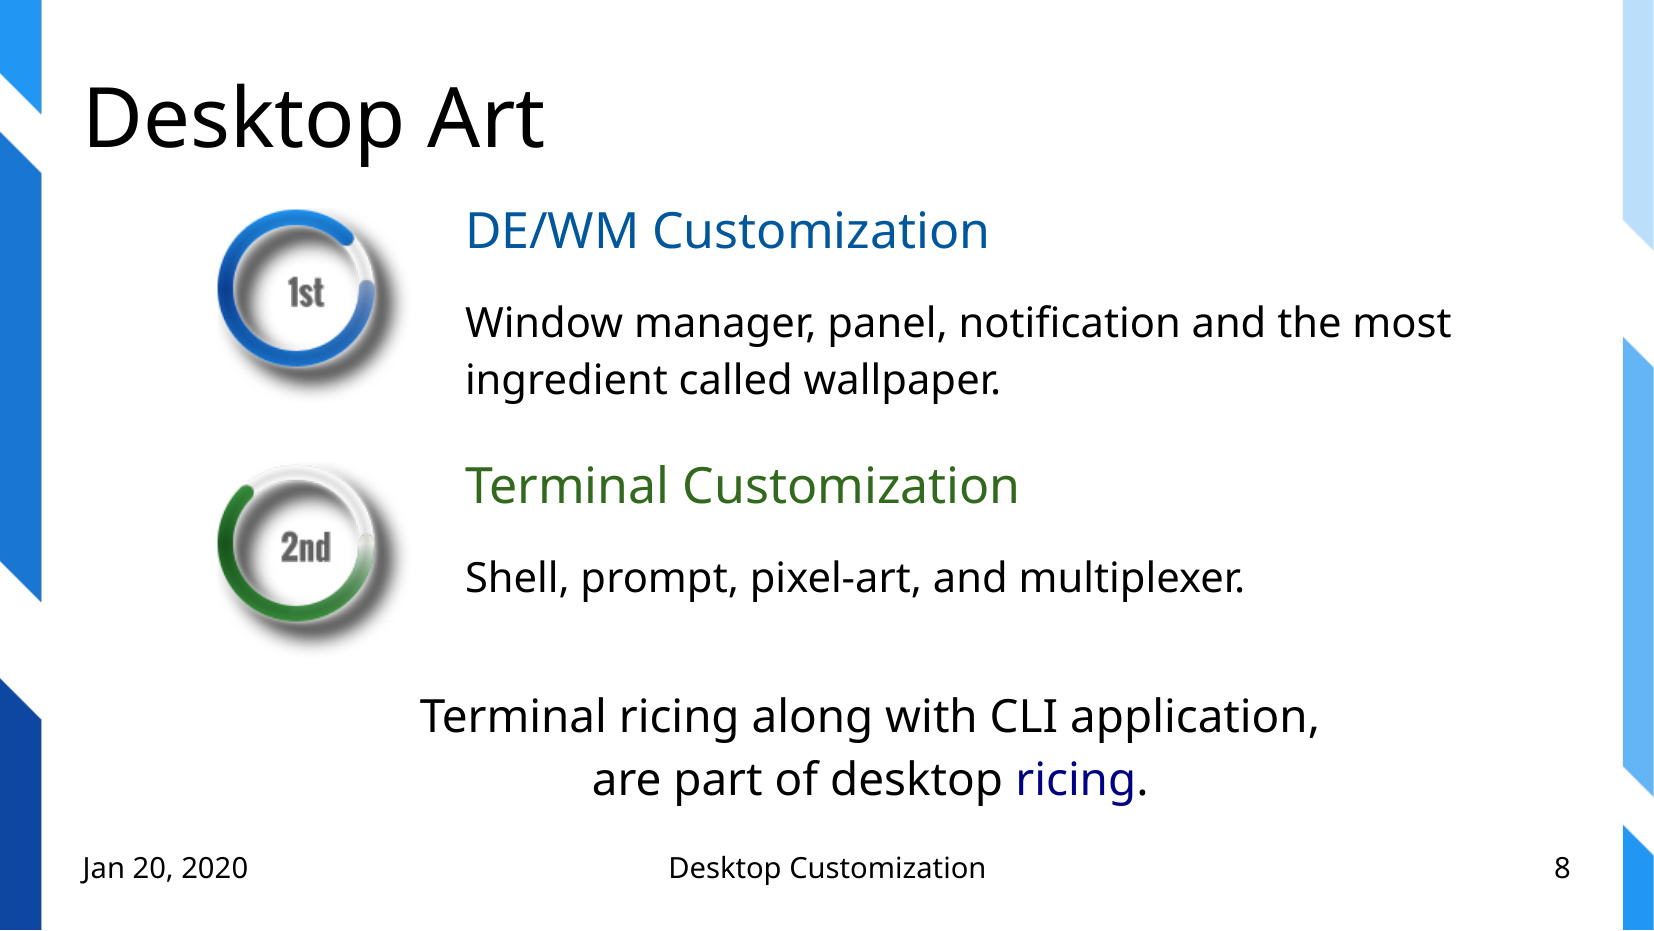

# Desktop Art
DE/WM Customization
Window manager, panel, notification and the most ingredient called wallpaper.
Terminal Customization
Shell, prompt, pixel-art, and multiplexer.
Terminal ricing along with CLI application,
are part of desktop ricing.
Jan 20, 2020
Desktop Customization
8